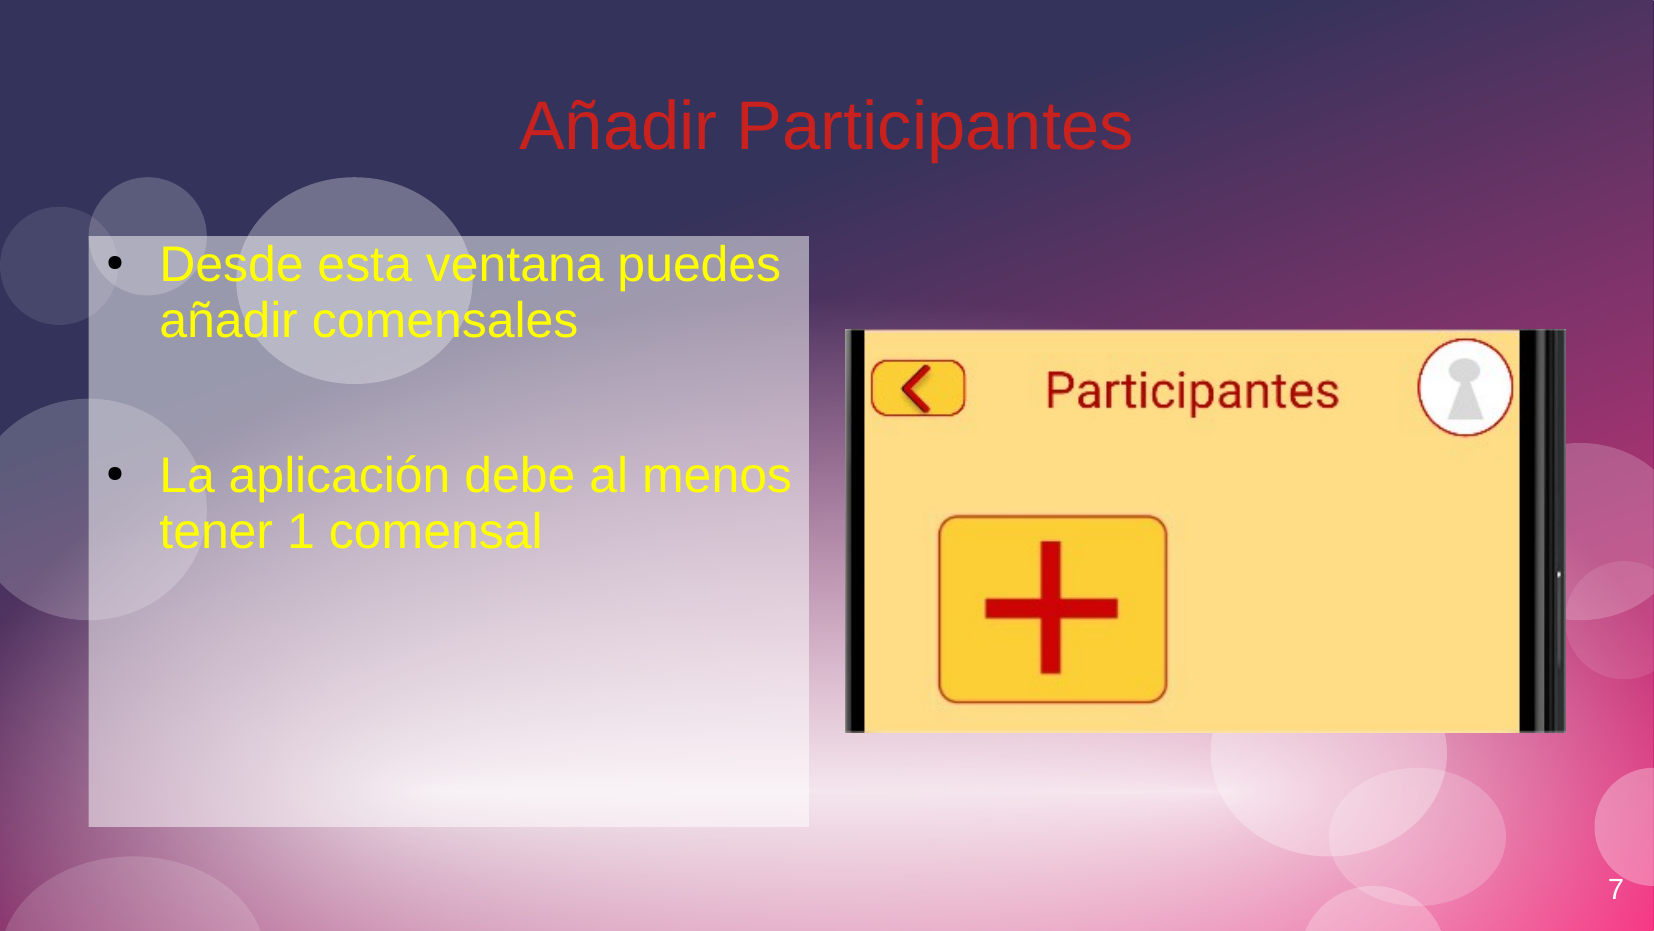

# Añadir Participantes
Desde esta ventana puedes añadir comensales
La aplicación debe al menos tener 1 comensal